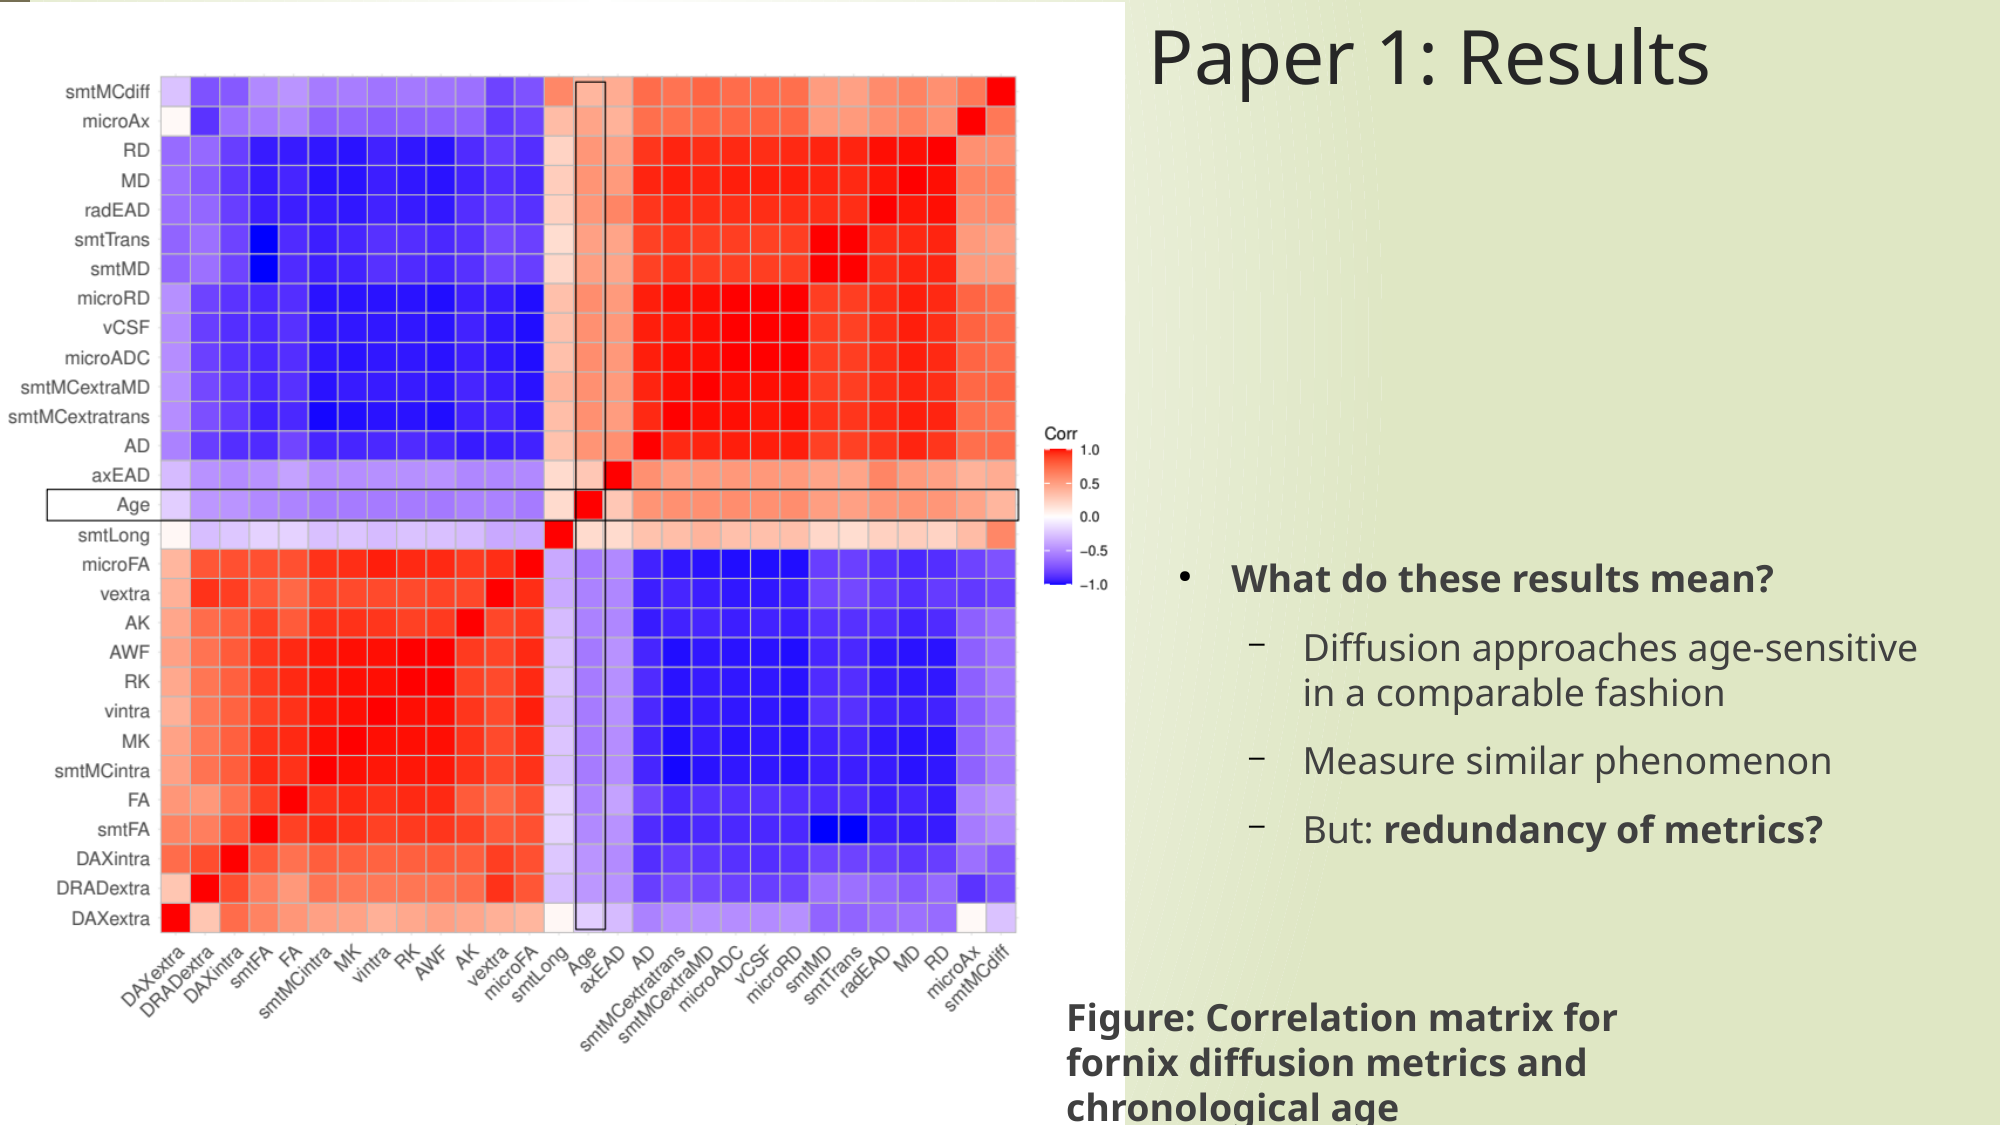

# Paper 1: Results
What do these results mean?
Diffusion approaches age-sensitive in a comparable fashion
Measure similar phenomenon
But: redundancy of metrics?
Figure: Correlation matrix for fornix diffusion metrics and chronological age